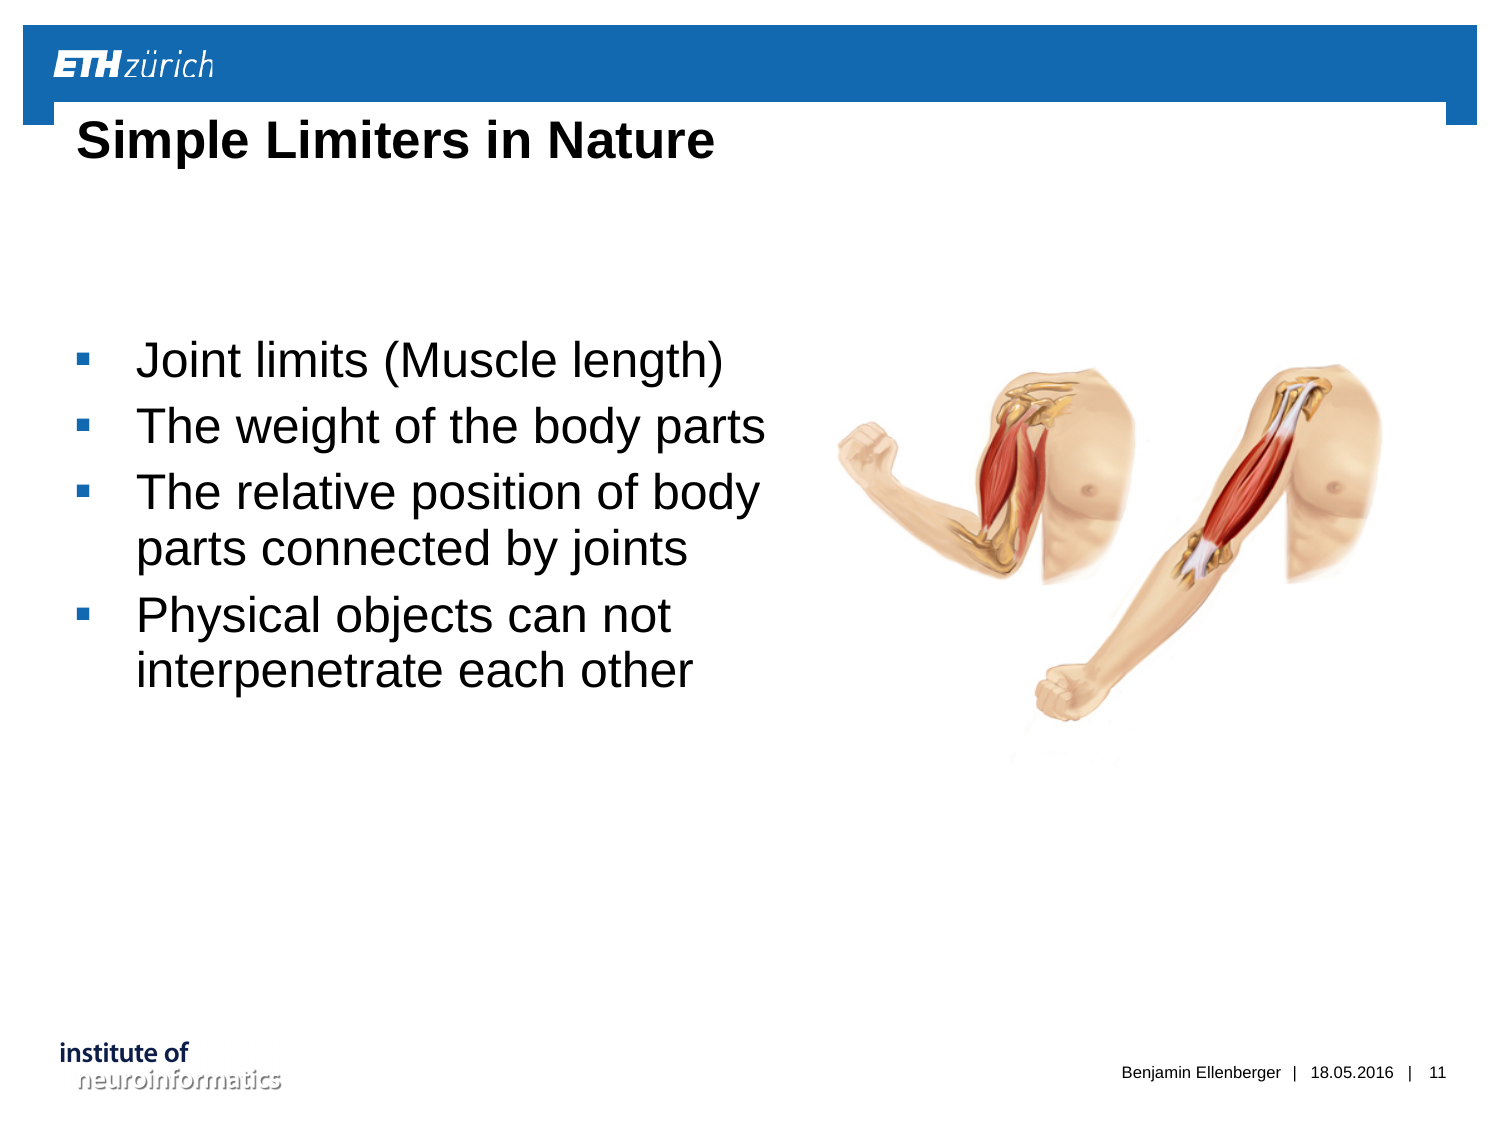

# Simple Limiters in Nature
Joint limits (Muscle length)
The weight of the body parts
The relative position of body parts connected by joints
Physical objects can not interpenetrate each other
First name Surname (edit via “View” > “Header & Footer”)
12.12.2014
11